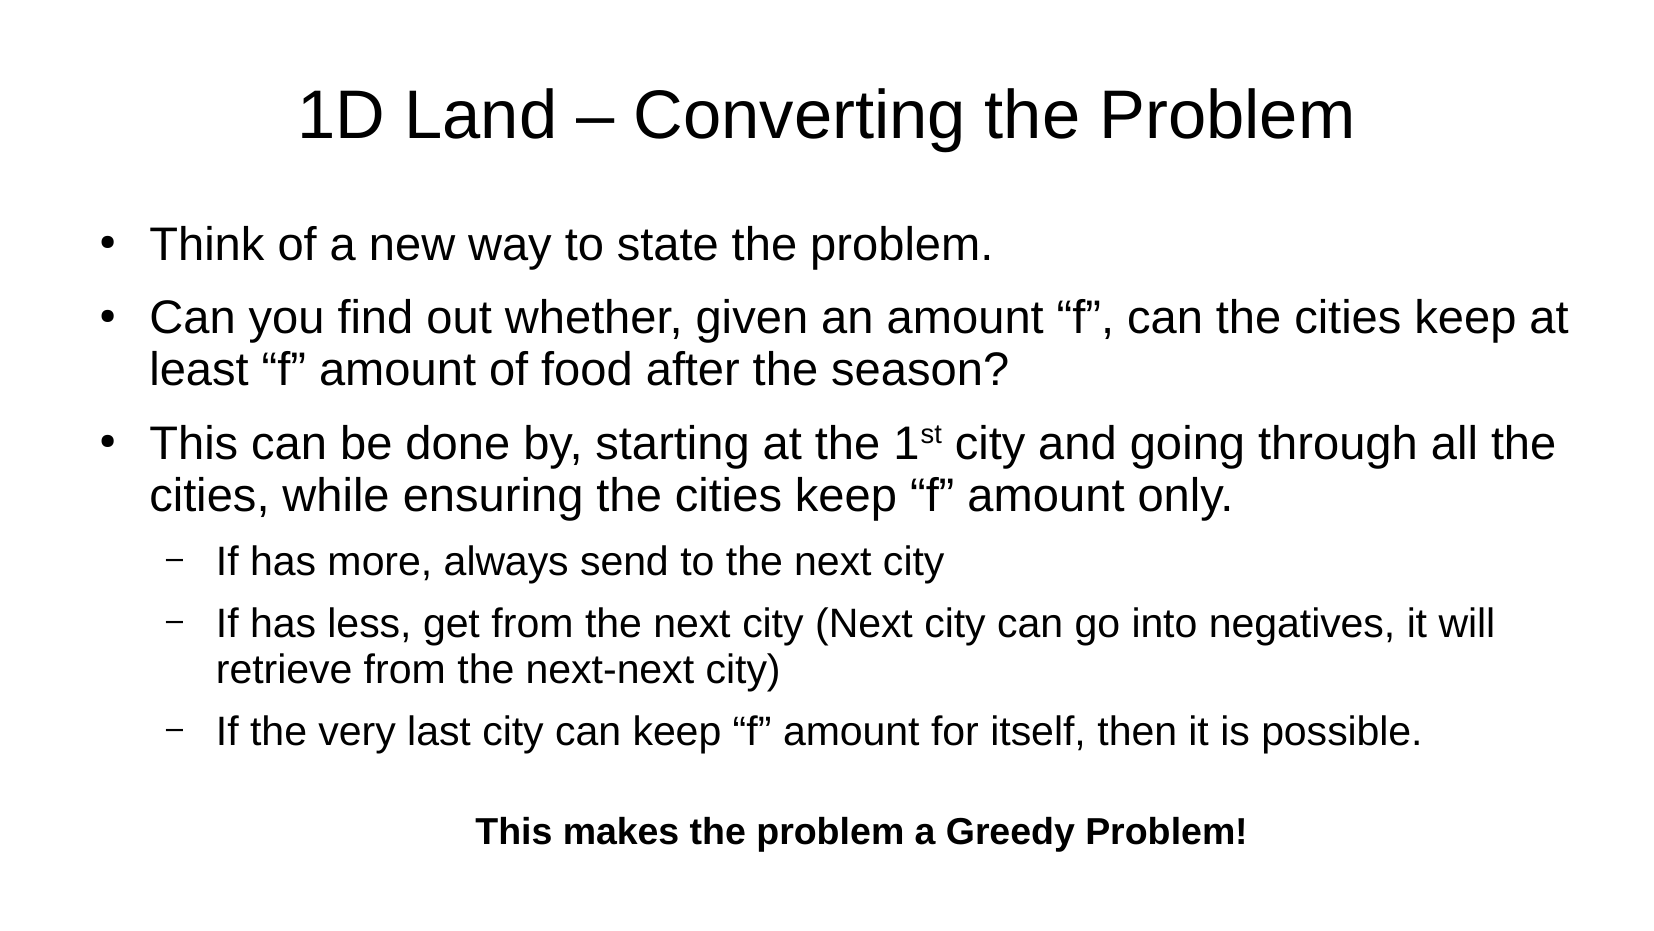

# 1D Land – Converting the Problem
Think of a new way to state the problem.
Can you find out whether, given an amount “f”, can the cities keep at least “f” amount of food after the season?
This can be done by, starting at the 1st city and going through all the cities, while ensuring the cities keep “f” amount only.
If has more, always send to the next city
If has less, get from the next city (Next city can go into negatives, it will retrieve from the next-next city)
If the very last city can keep “f” amount for itself, then it is possible.
This makes the problem a Greedy Problem!